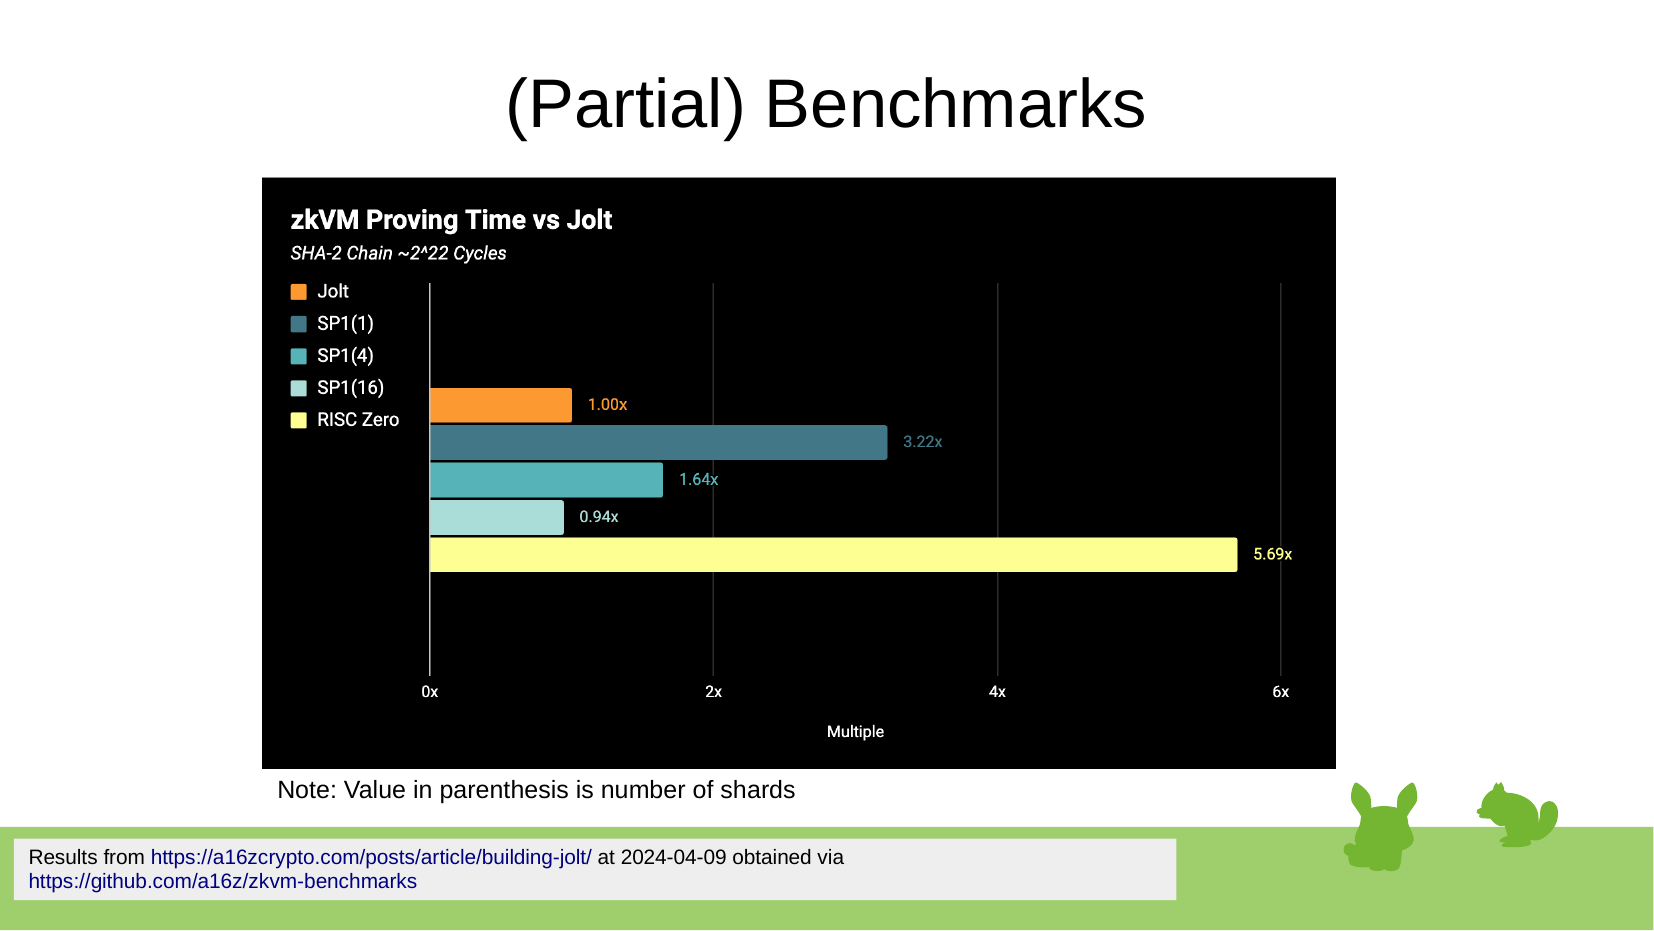

# (Partial) Benchmarks
Note: Value in parenthesis is number of shards
Results from https://a16zcrypto.com/posts/article/building-jolt/ at 2024-04-09 obtained via https://github.com/a16z/zkvm-benchmarks